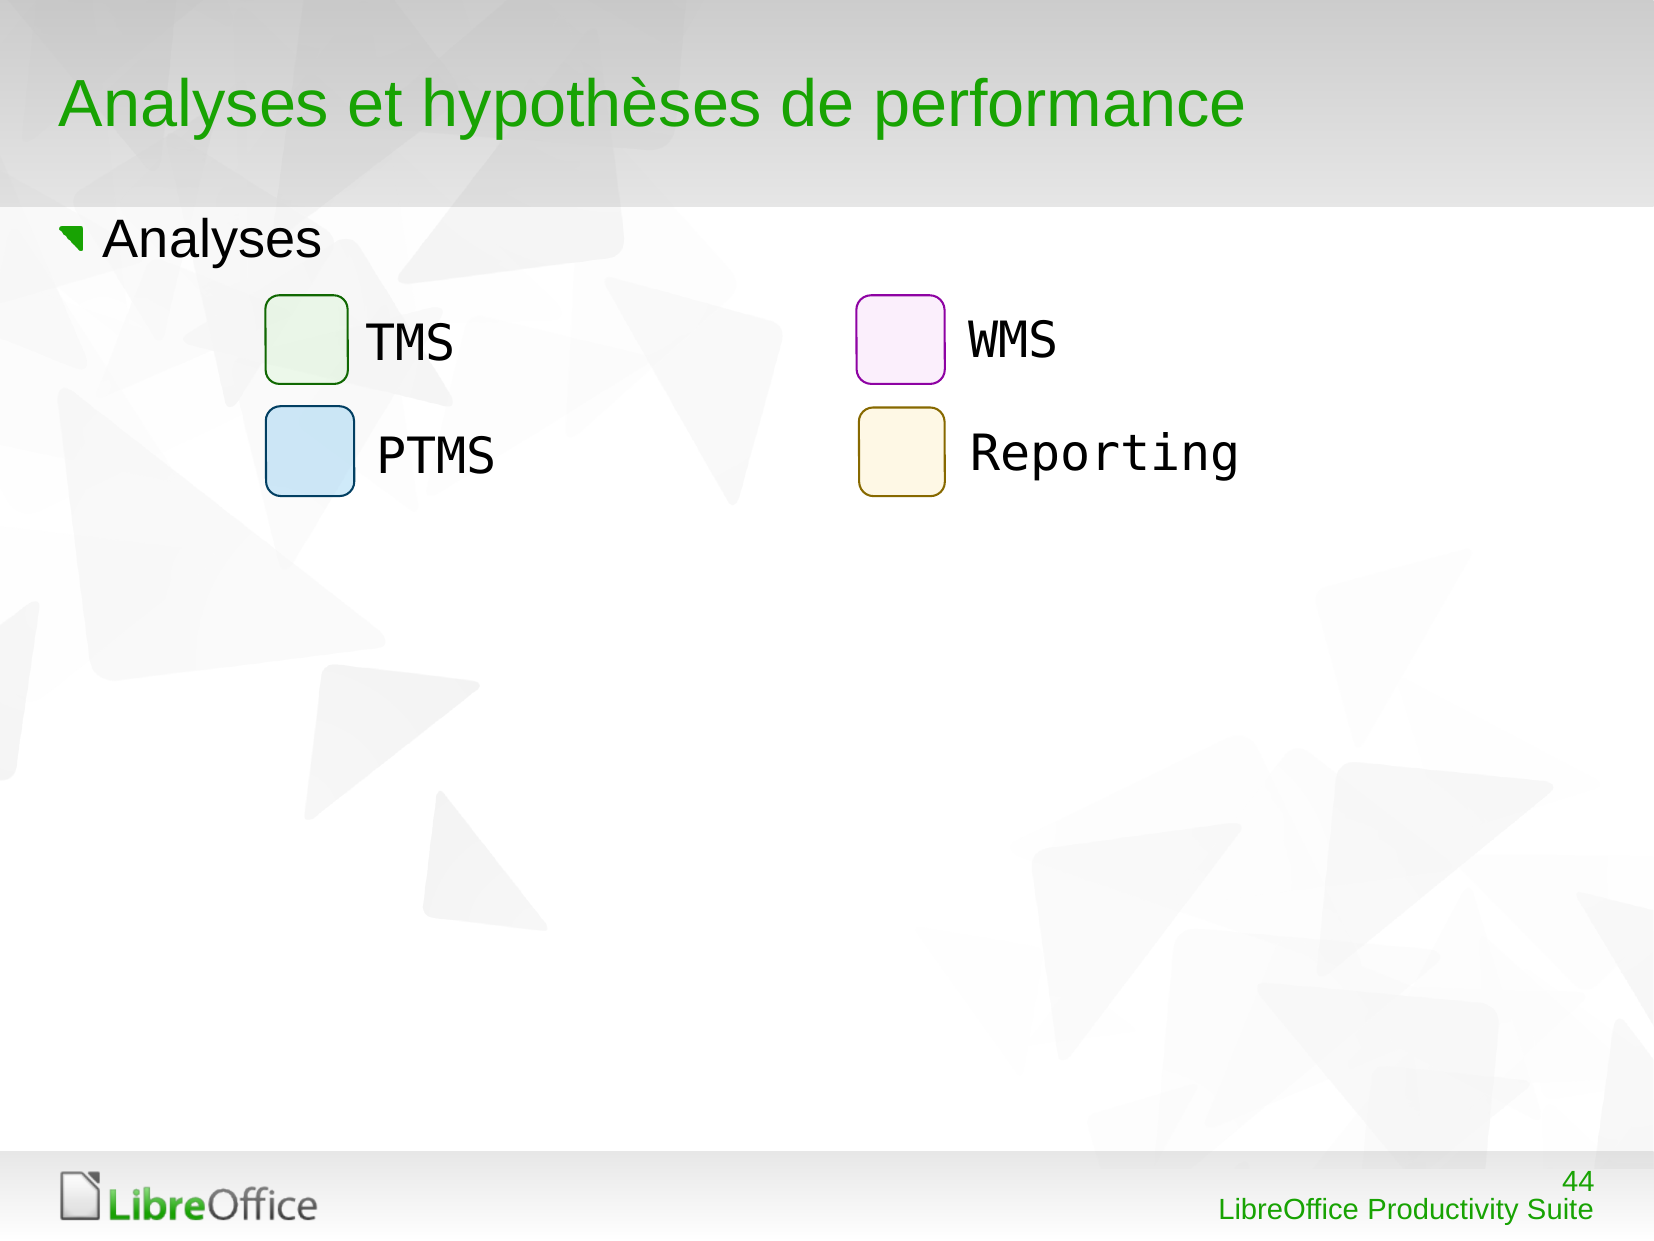

# Analyses et hypothèses de performance
Analyses
WMS
TMS
PTMS
Reporting
44
LibreOffice Productivity Suite